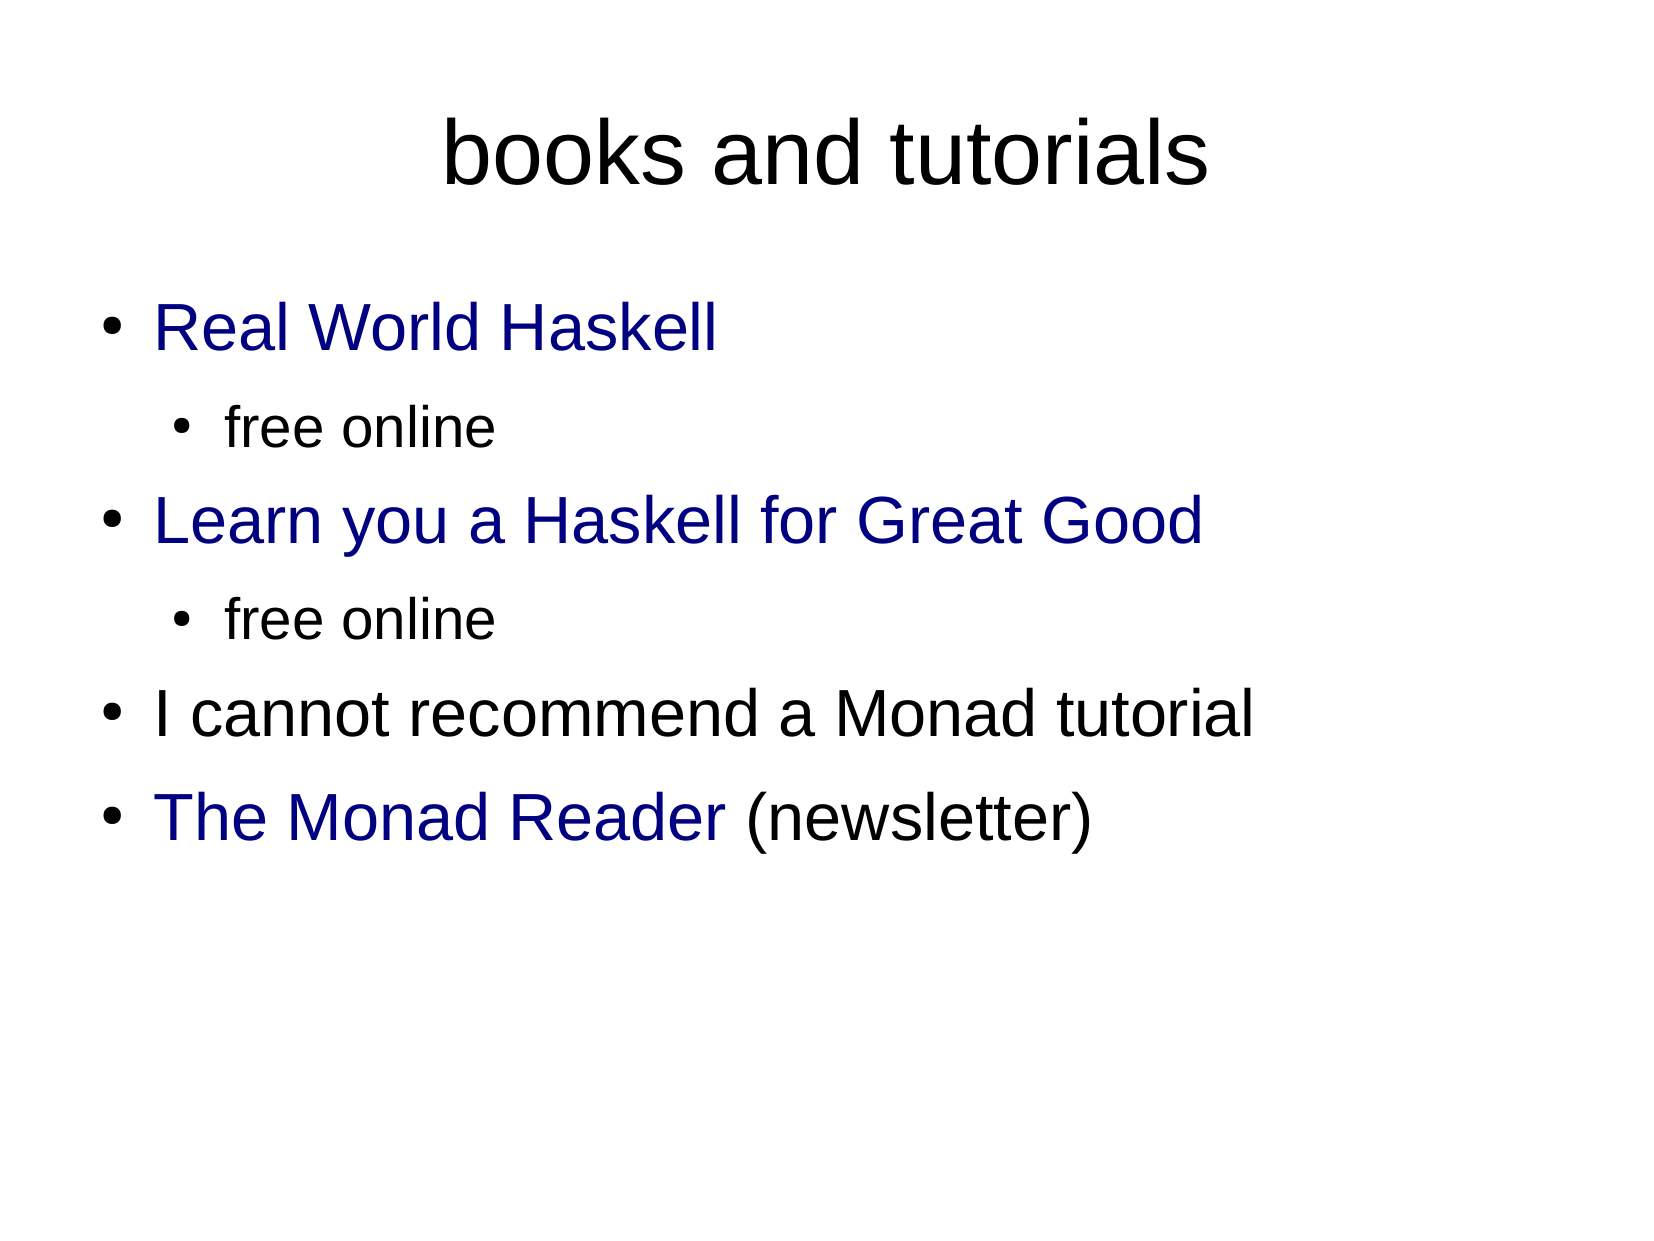

# books and tutorials
Real World Haskell
free online
Learn you a Haskell for Great Good
free online
I cannot recommend a Monad tutorial
The Monad Reader (newsletter)